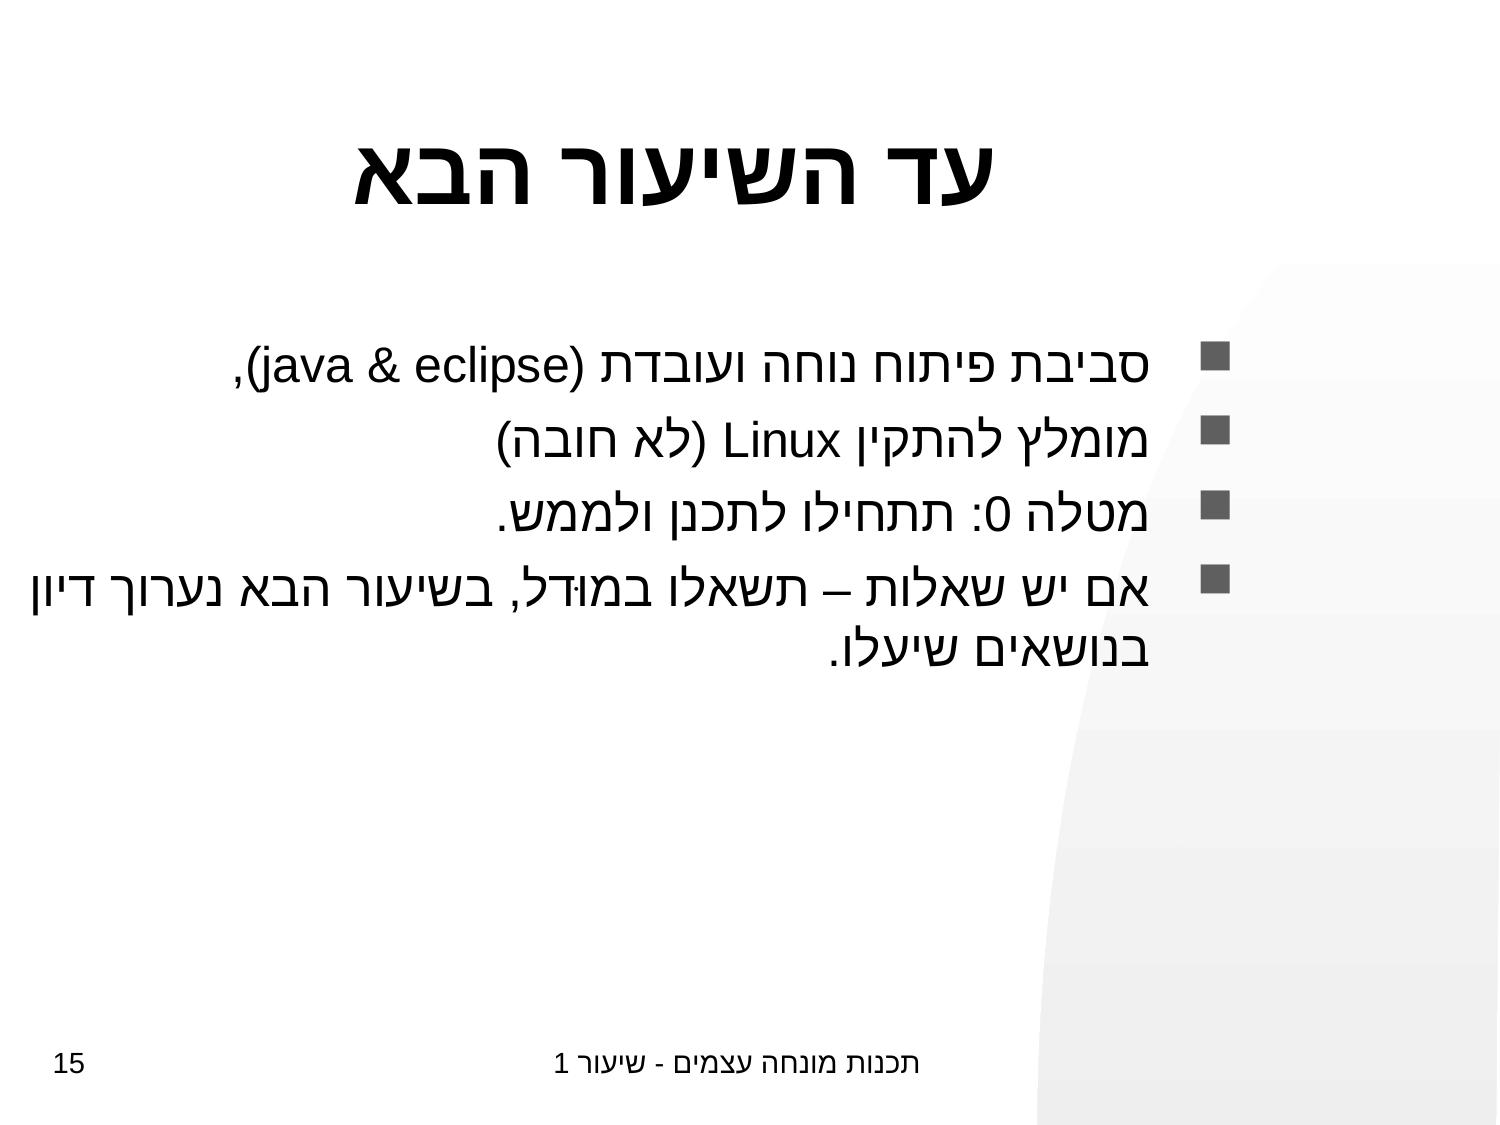

עד השיעור הבא
סביבת פיתוח נוחה ועובדת (java & eclipse),
מומלץ להתקין Linux (לא חובה)‏
מטלה 0: תתחילו לתכנן ולממש.
אם יש שאלות – תשאלו במוּדל, בשיעור הבא נערוך דיון בנושאים שיעלו.
תכנות מונחה עצמים - שיעור 1